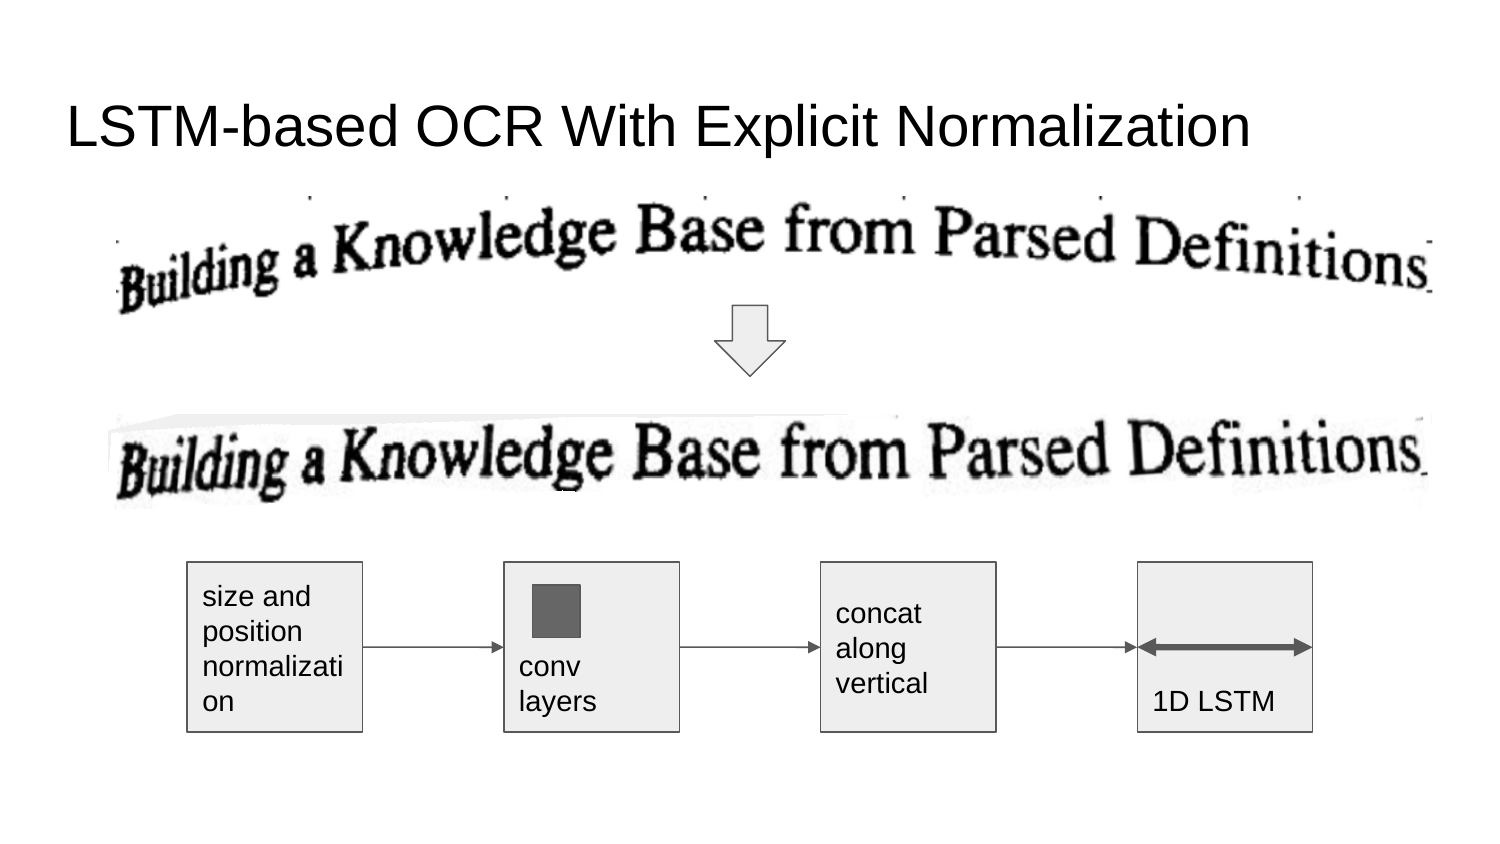

# LSTM-based OCR With Explicit Normalization
size and position normalization
conv layers
concat along vertical
1D LSTM